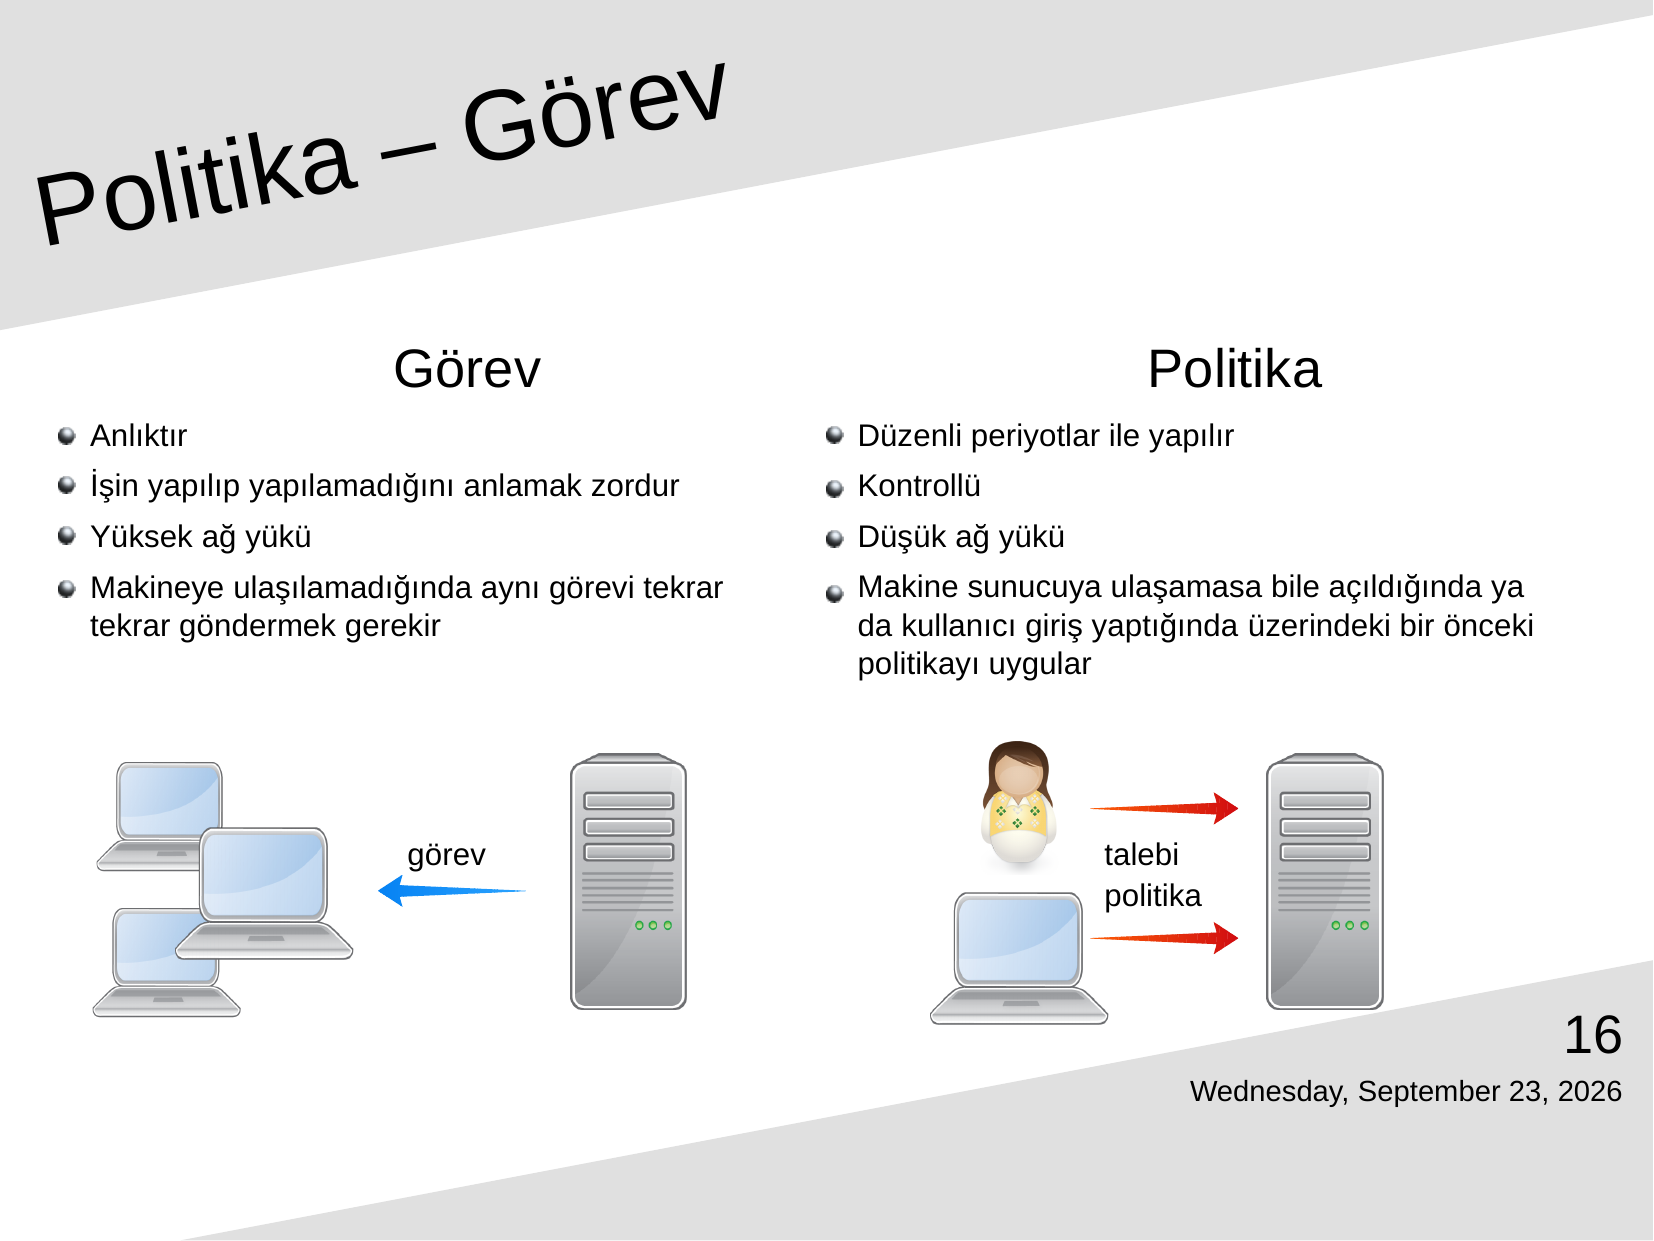

# Politika – Görev
Görev
Politika
Düzenli periyotlar ile yapılır
Kontrollü
Düşük ağ yükü
Makine sunucuya ulaşamasa bile açıldığında ya da kullanıcı giriş yaptığında üzerindeki bir önceki politikayı uygular
Anlıktır
İşin yapılıp yapılamadığını anlamak zordur
Yüksek ağ yükü
Makineye ulaşılamadığında aynı görevi tekrar tekrar göndermek gerekir
görev
talebi
politika
16